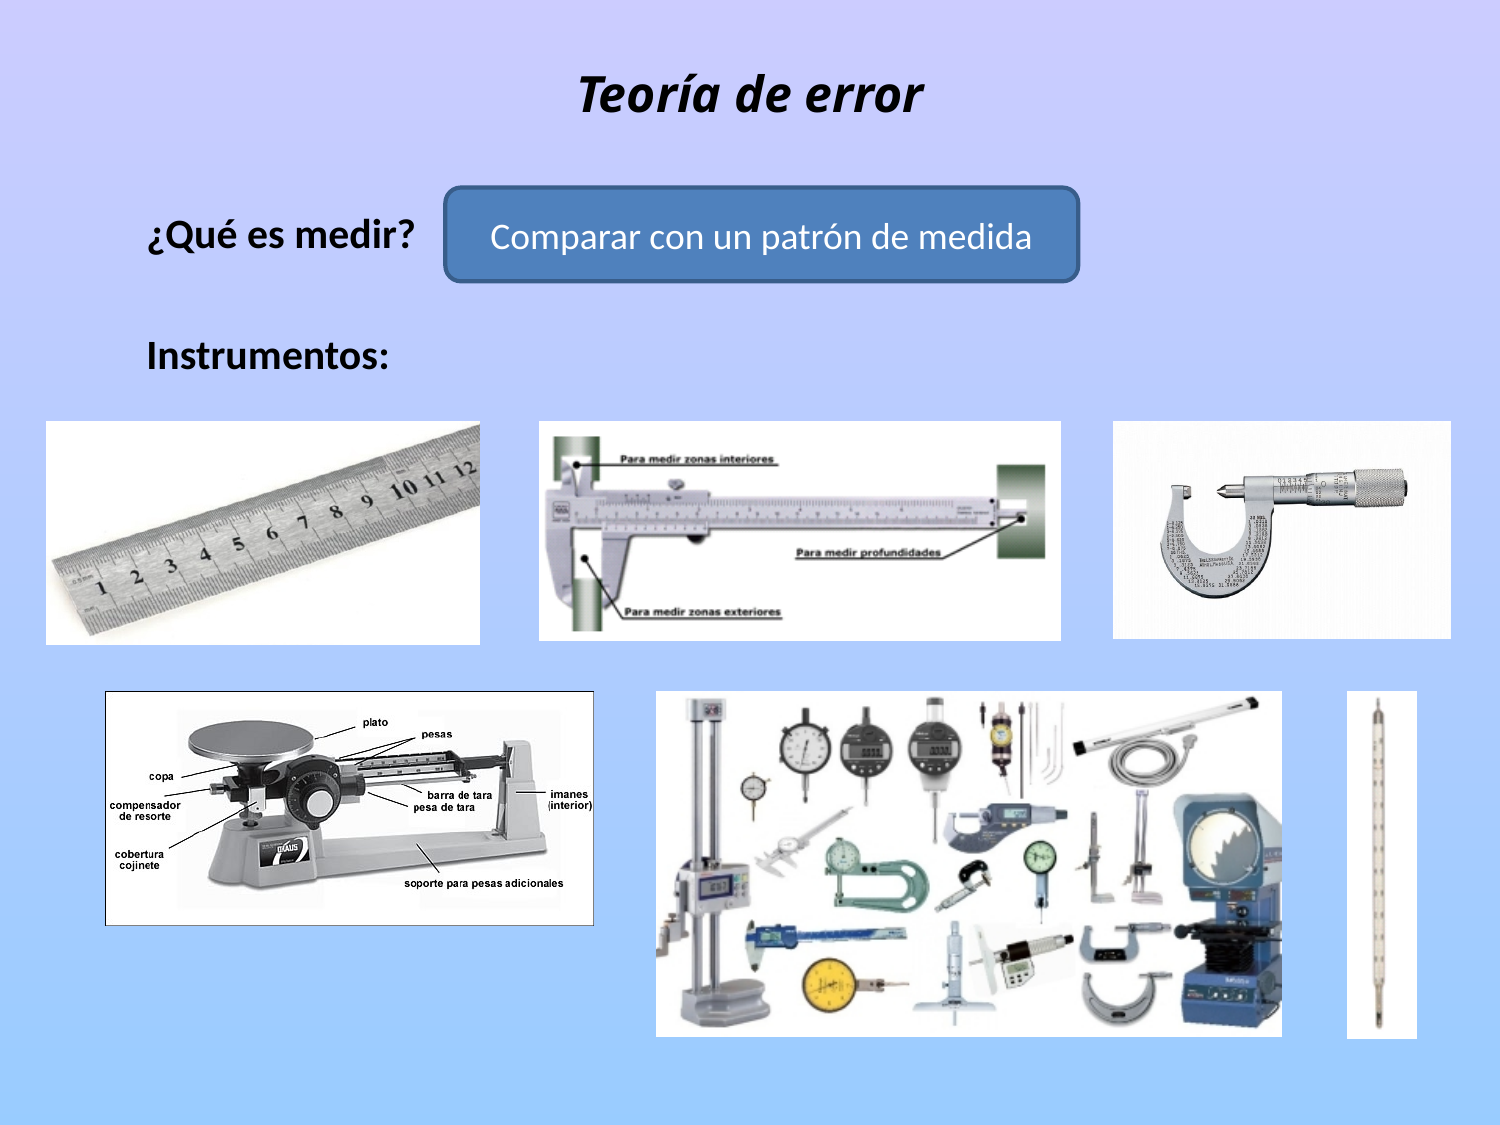

# Teoría de error
Comparar con un patrón de medida
¿Qué es medir?
Instrumentos: